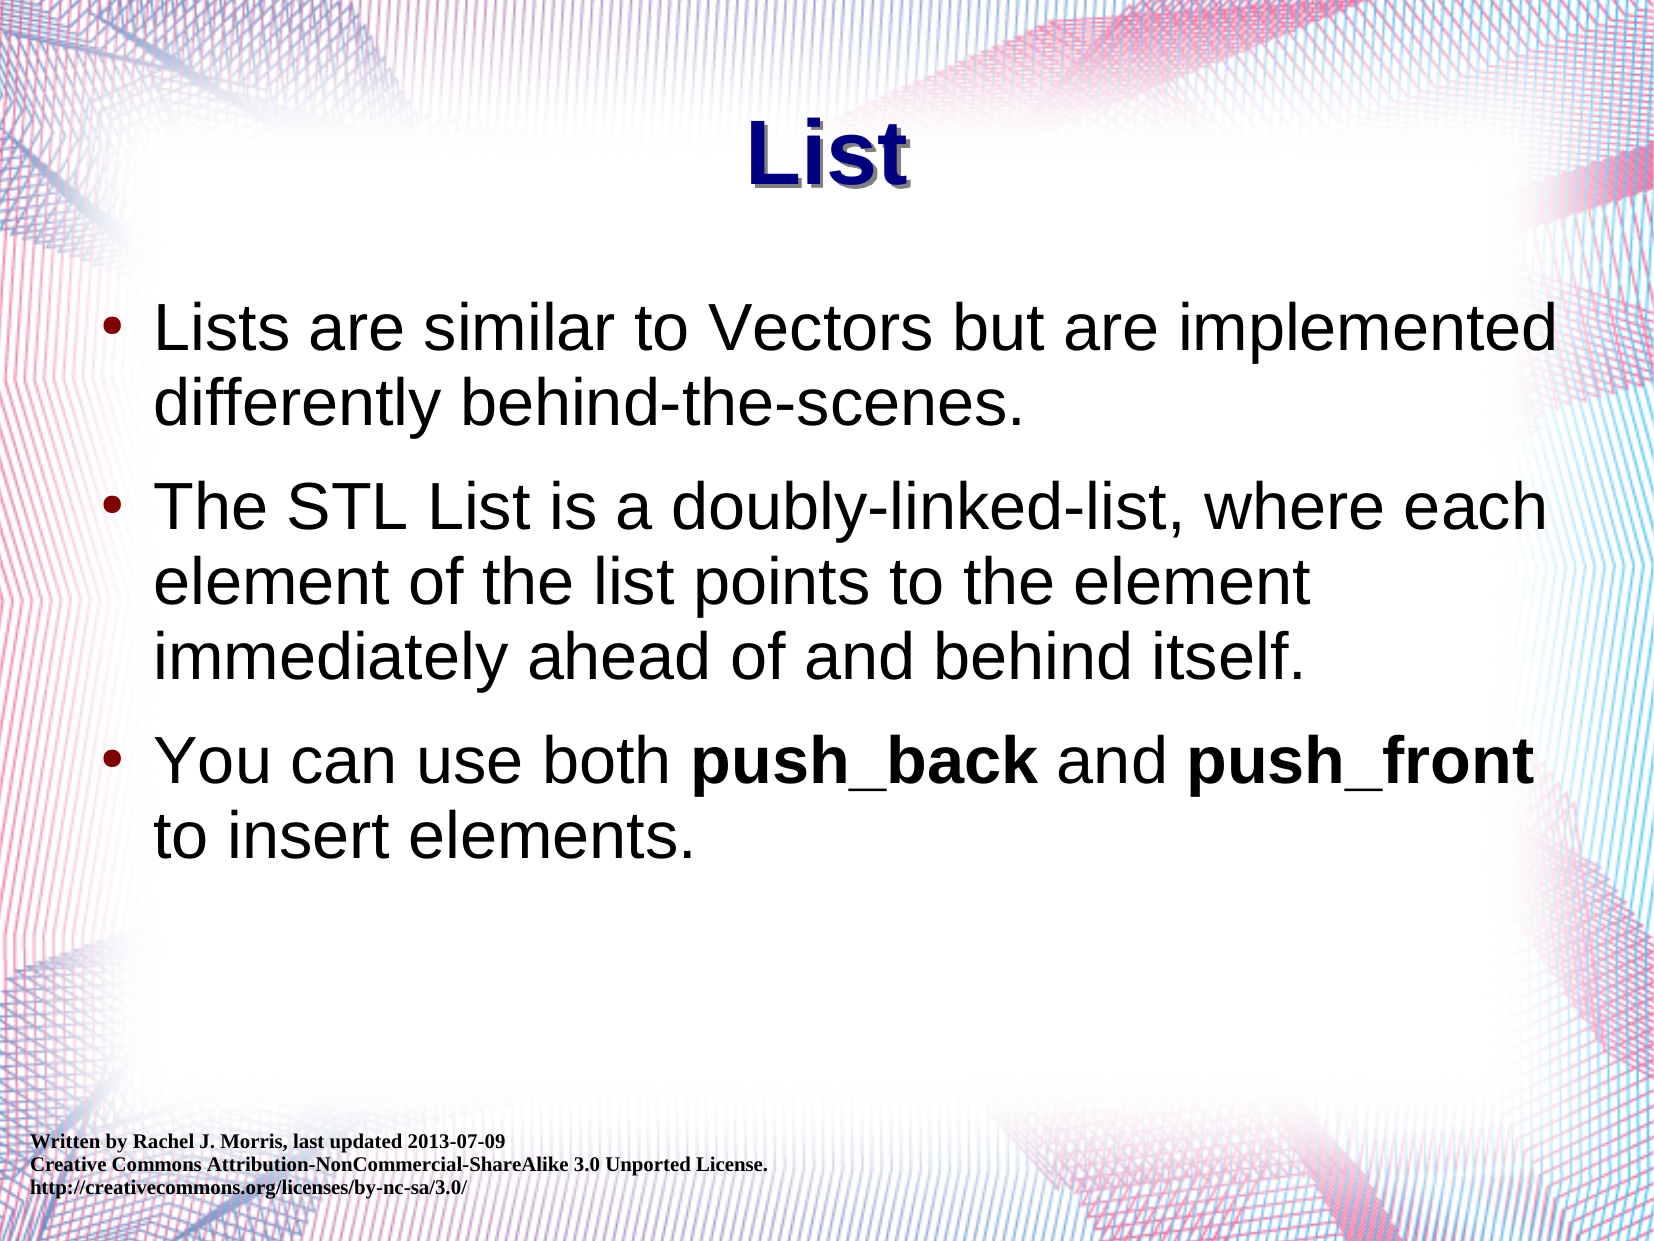

# List
Lists are similar to Vectors but are implemented differently behind-the-scenes.
The STL List is a doubly-linked-list, where each element of the list points to the element immediately ahead of and behind itself.
You can use both push_back and push_front to insert elements.